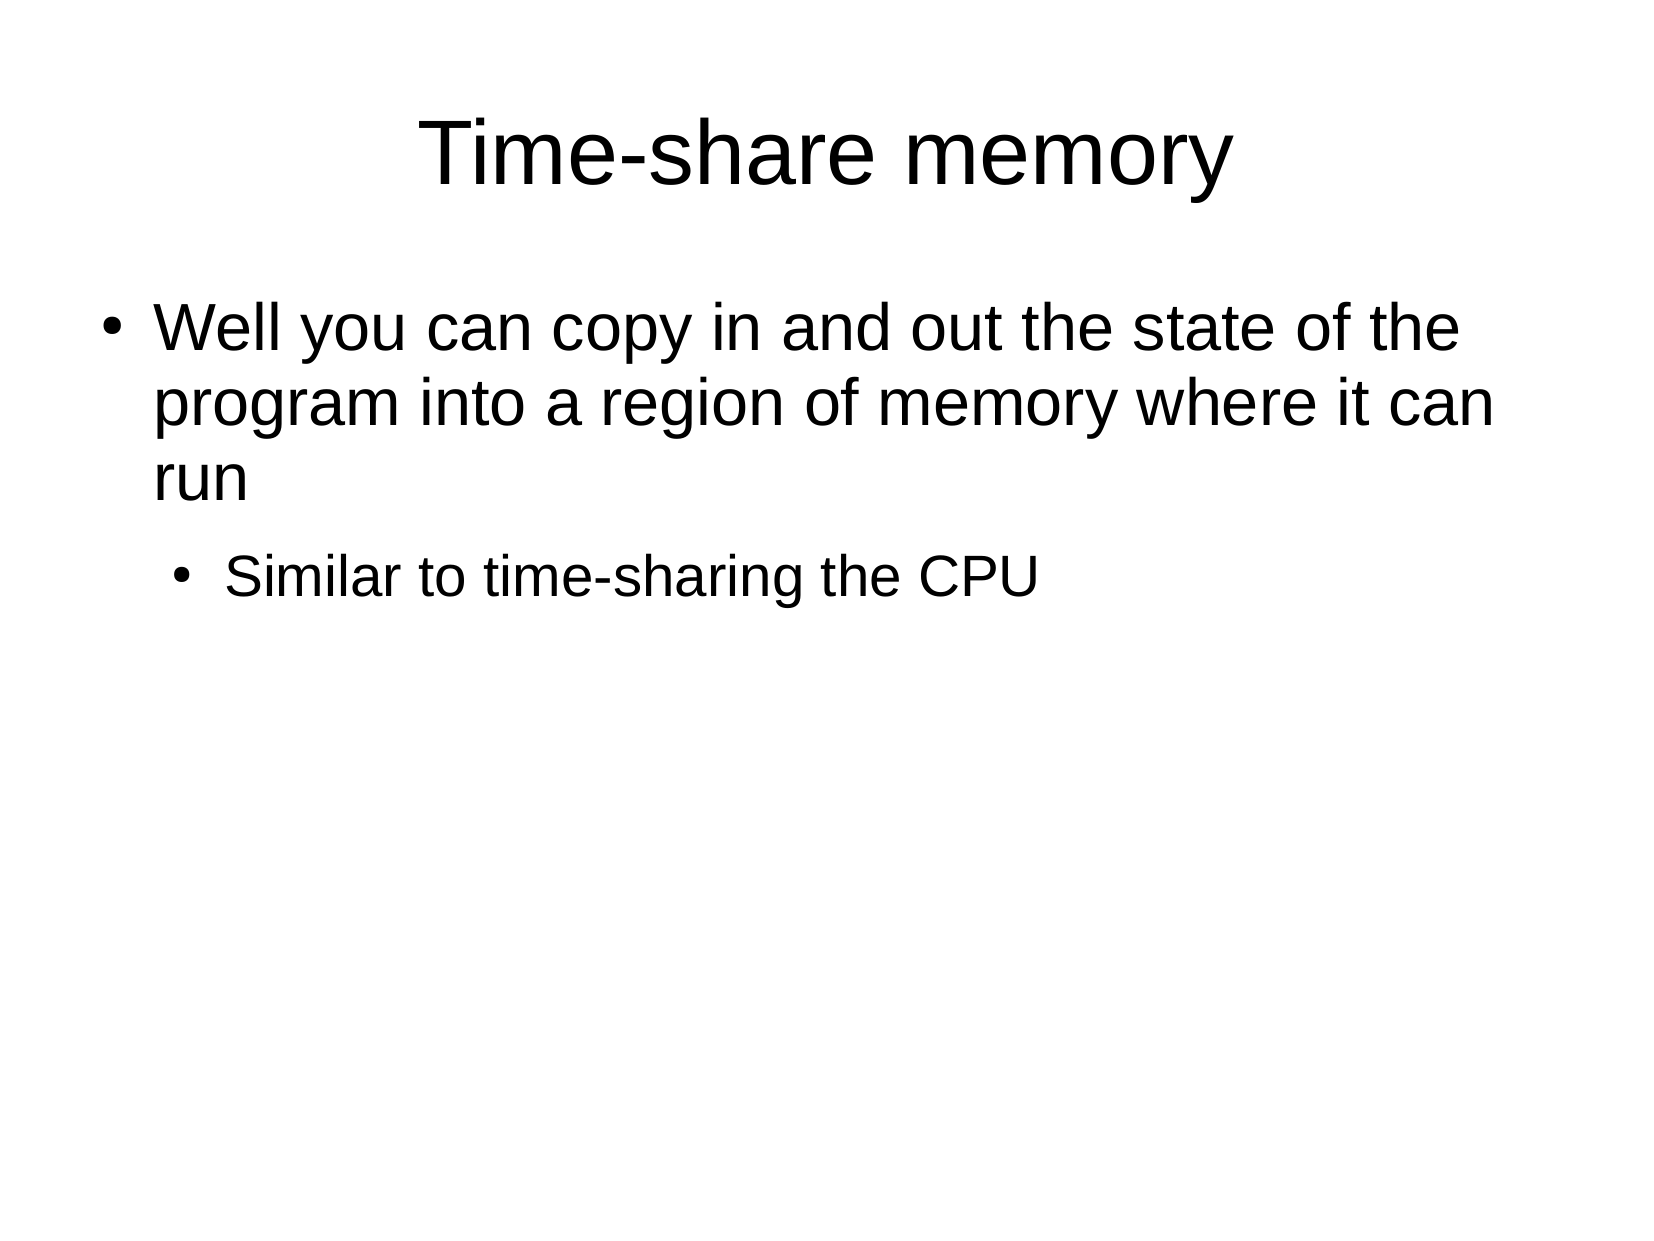

# Time-share memory
Well you can copy in and out the state of the program into a region of memory where it can run
Similar to time-sharing the CPU